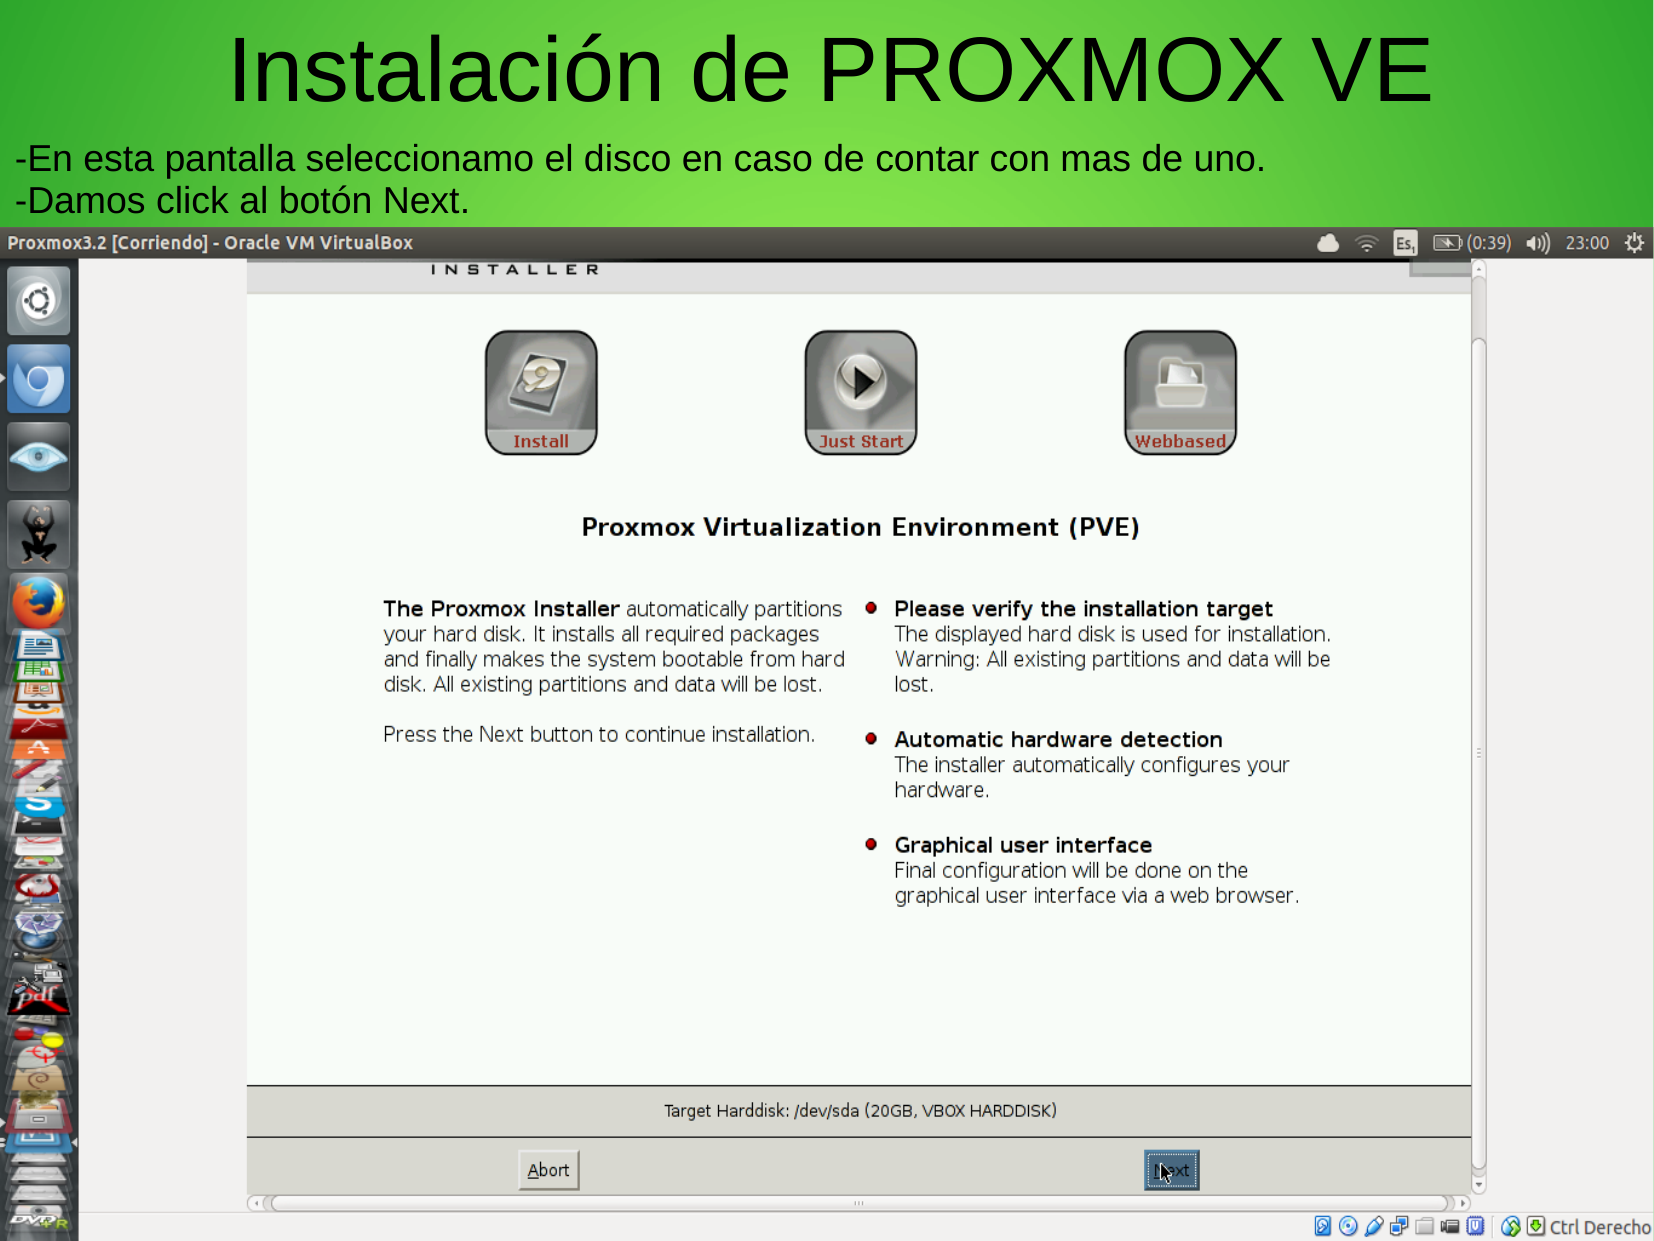

Instalación de PROXMOX VE
-En esta pantalla seleccionamo el disco en caso de contar con mas de uno.
-Damos click al botón Next.